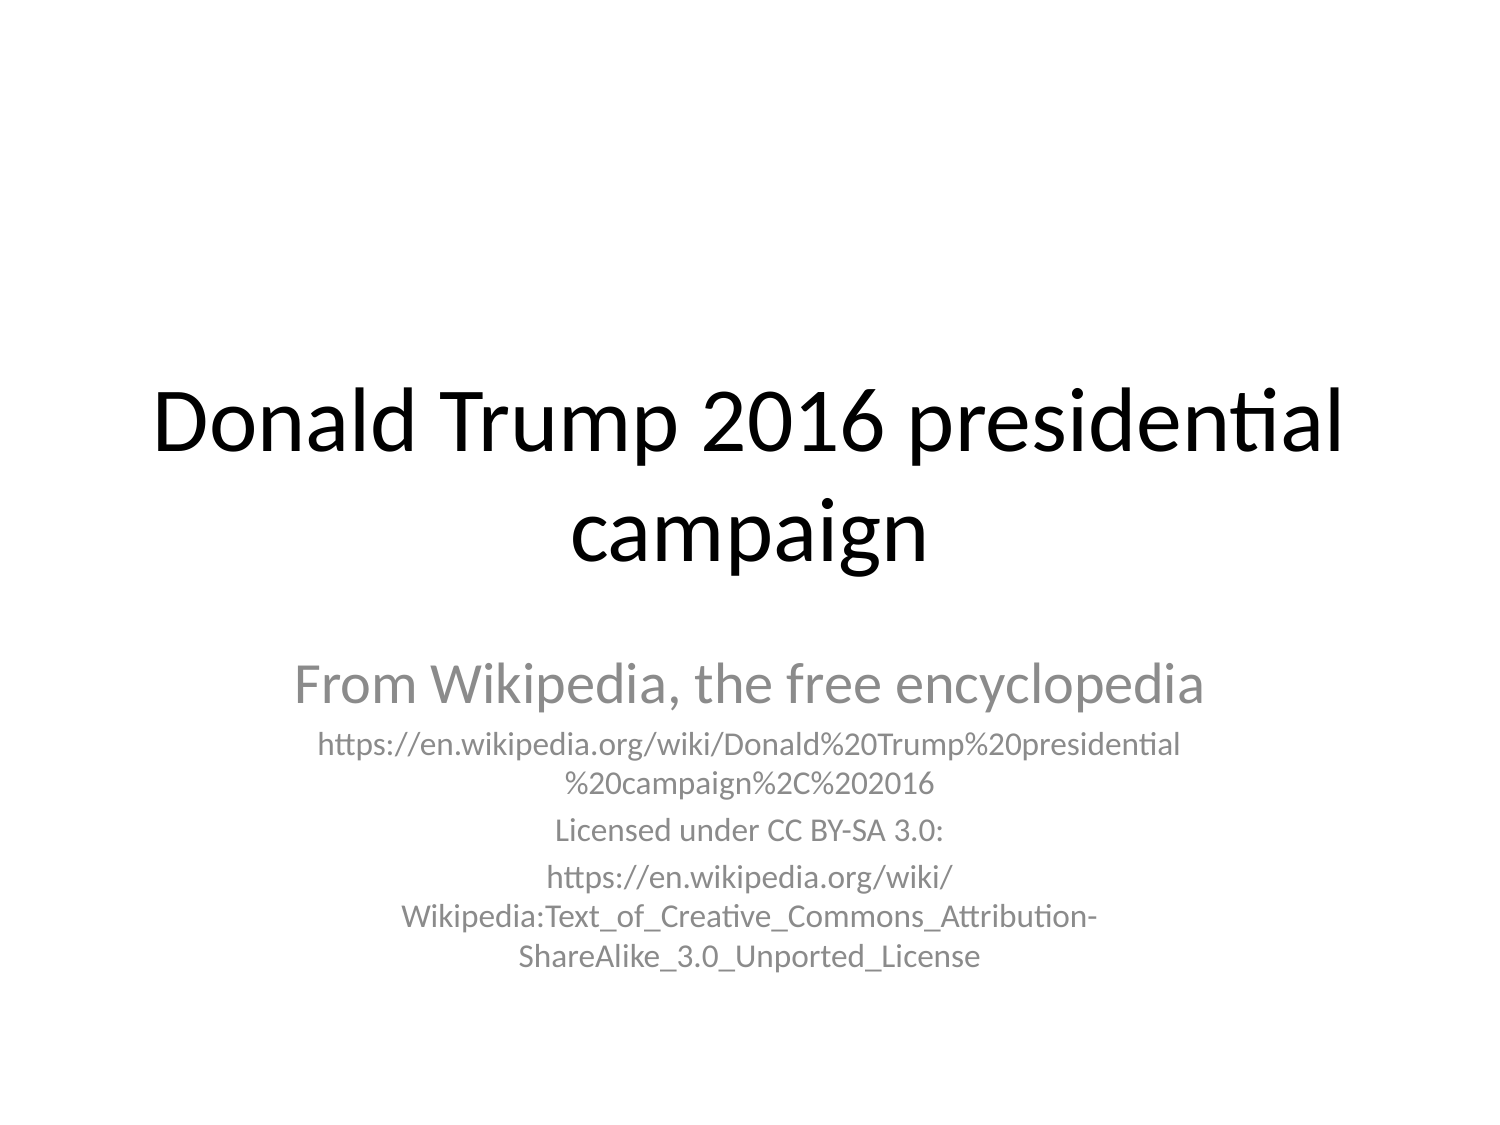

# Donald Trump 2016 presidential campaign
From Wikipedia, the free encyclopedia
https://en.wikipedia.org/wiki/Donald%20Trump%20presidential%20campaign%2C%202016
Licensed under CC BY-SA 3.0:
https://en.wikipedia.org/wiki/Wikipedia:Text_of_Creative_Commons_Attribution-ShareAlike_3.0_Unported_License